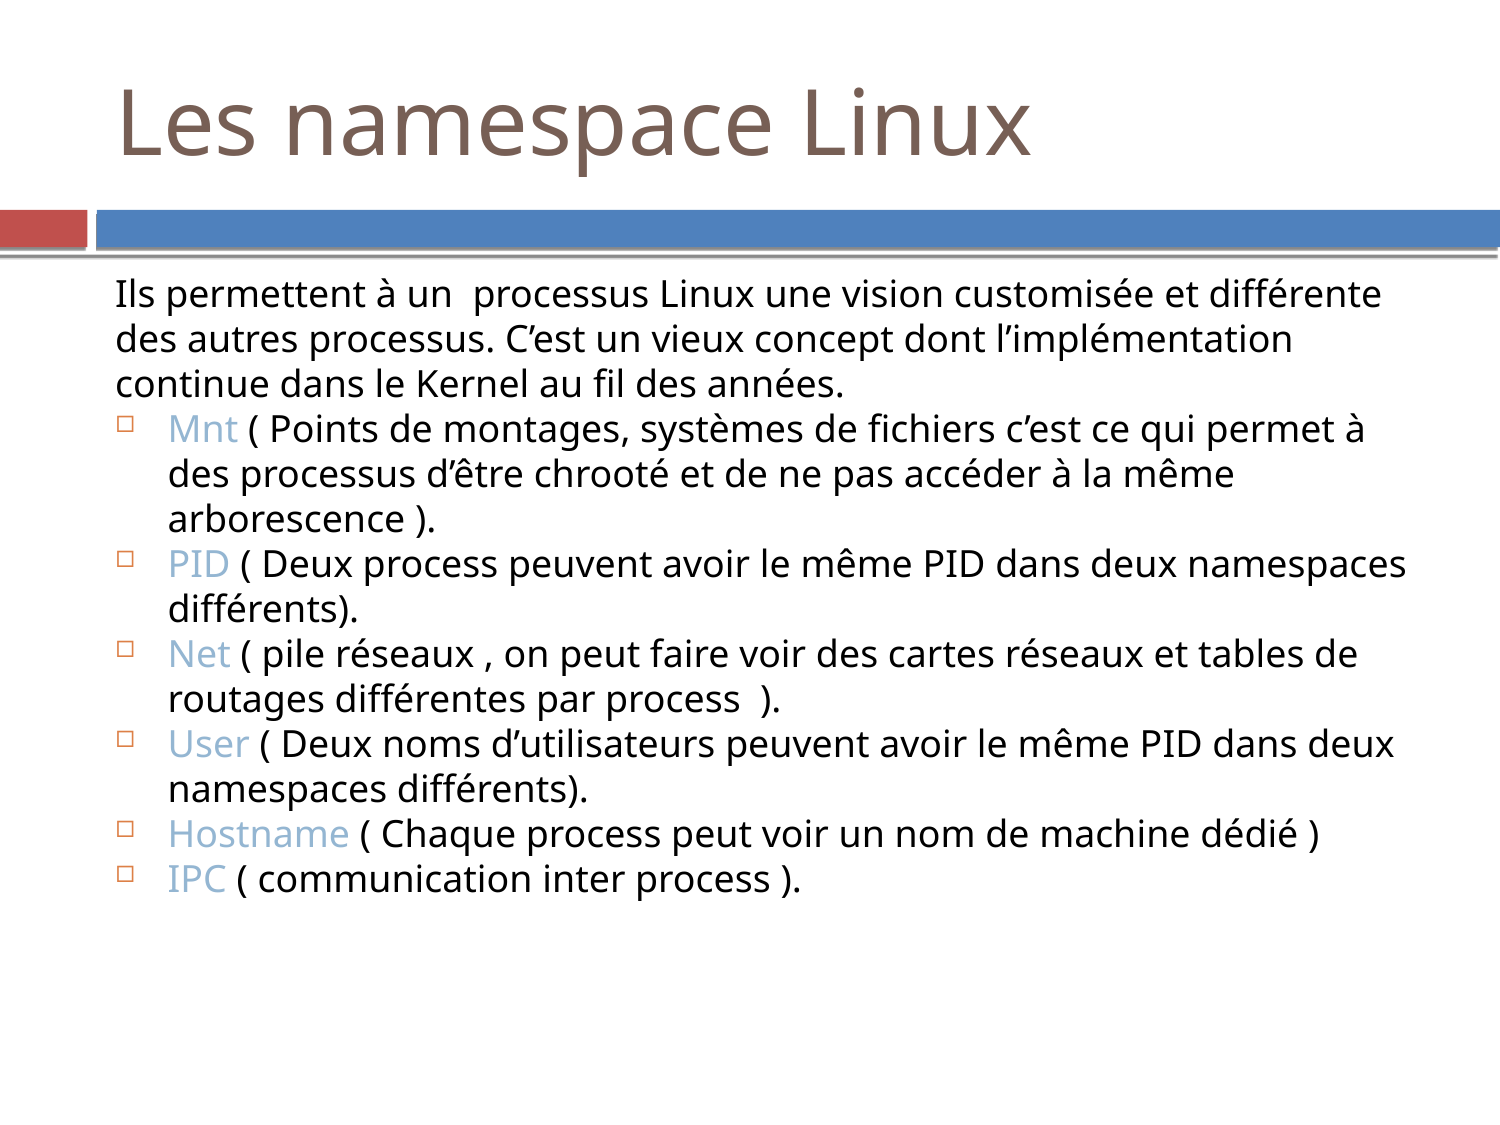

Les namespace Linux
Ils permettent à un processus Linux une vision customisée et différente des autres processus. C’est un vieux concept dont l’implémentation continue dans le Kernel au fil des années.
Mnt ( Points de montages, systèmes de fichiers c’est ce qui permet à des processus d’être chrooté et de ne pas accéder à la même arborescence ).
PID ( Deux process peuvent avoir le même PID dans deux namespaces différents).
Net ( pile réseaux , on peut faire voir des cartes réseaux et tables de routages différentes par process ).
User ( Deux noms d’utilisateurs peuvent avoir le même PID dans deux namespaces différents).
Hostname ( Chaque process peut voir un nom de machine dédié )
IPC ( communication inter process ).